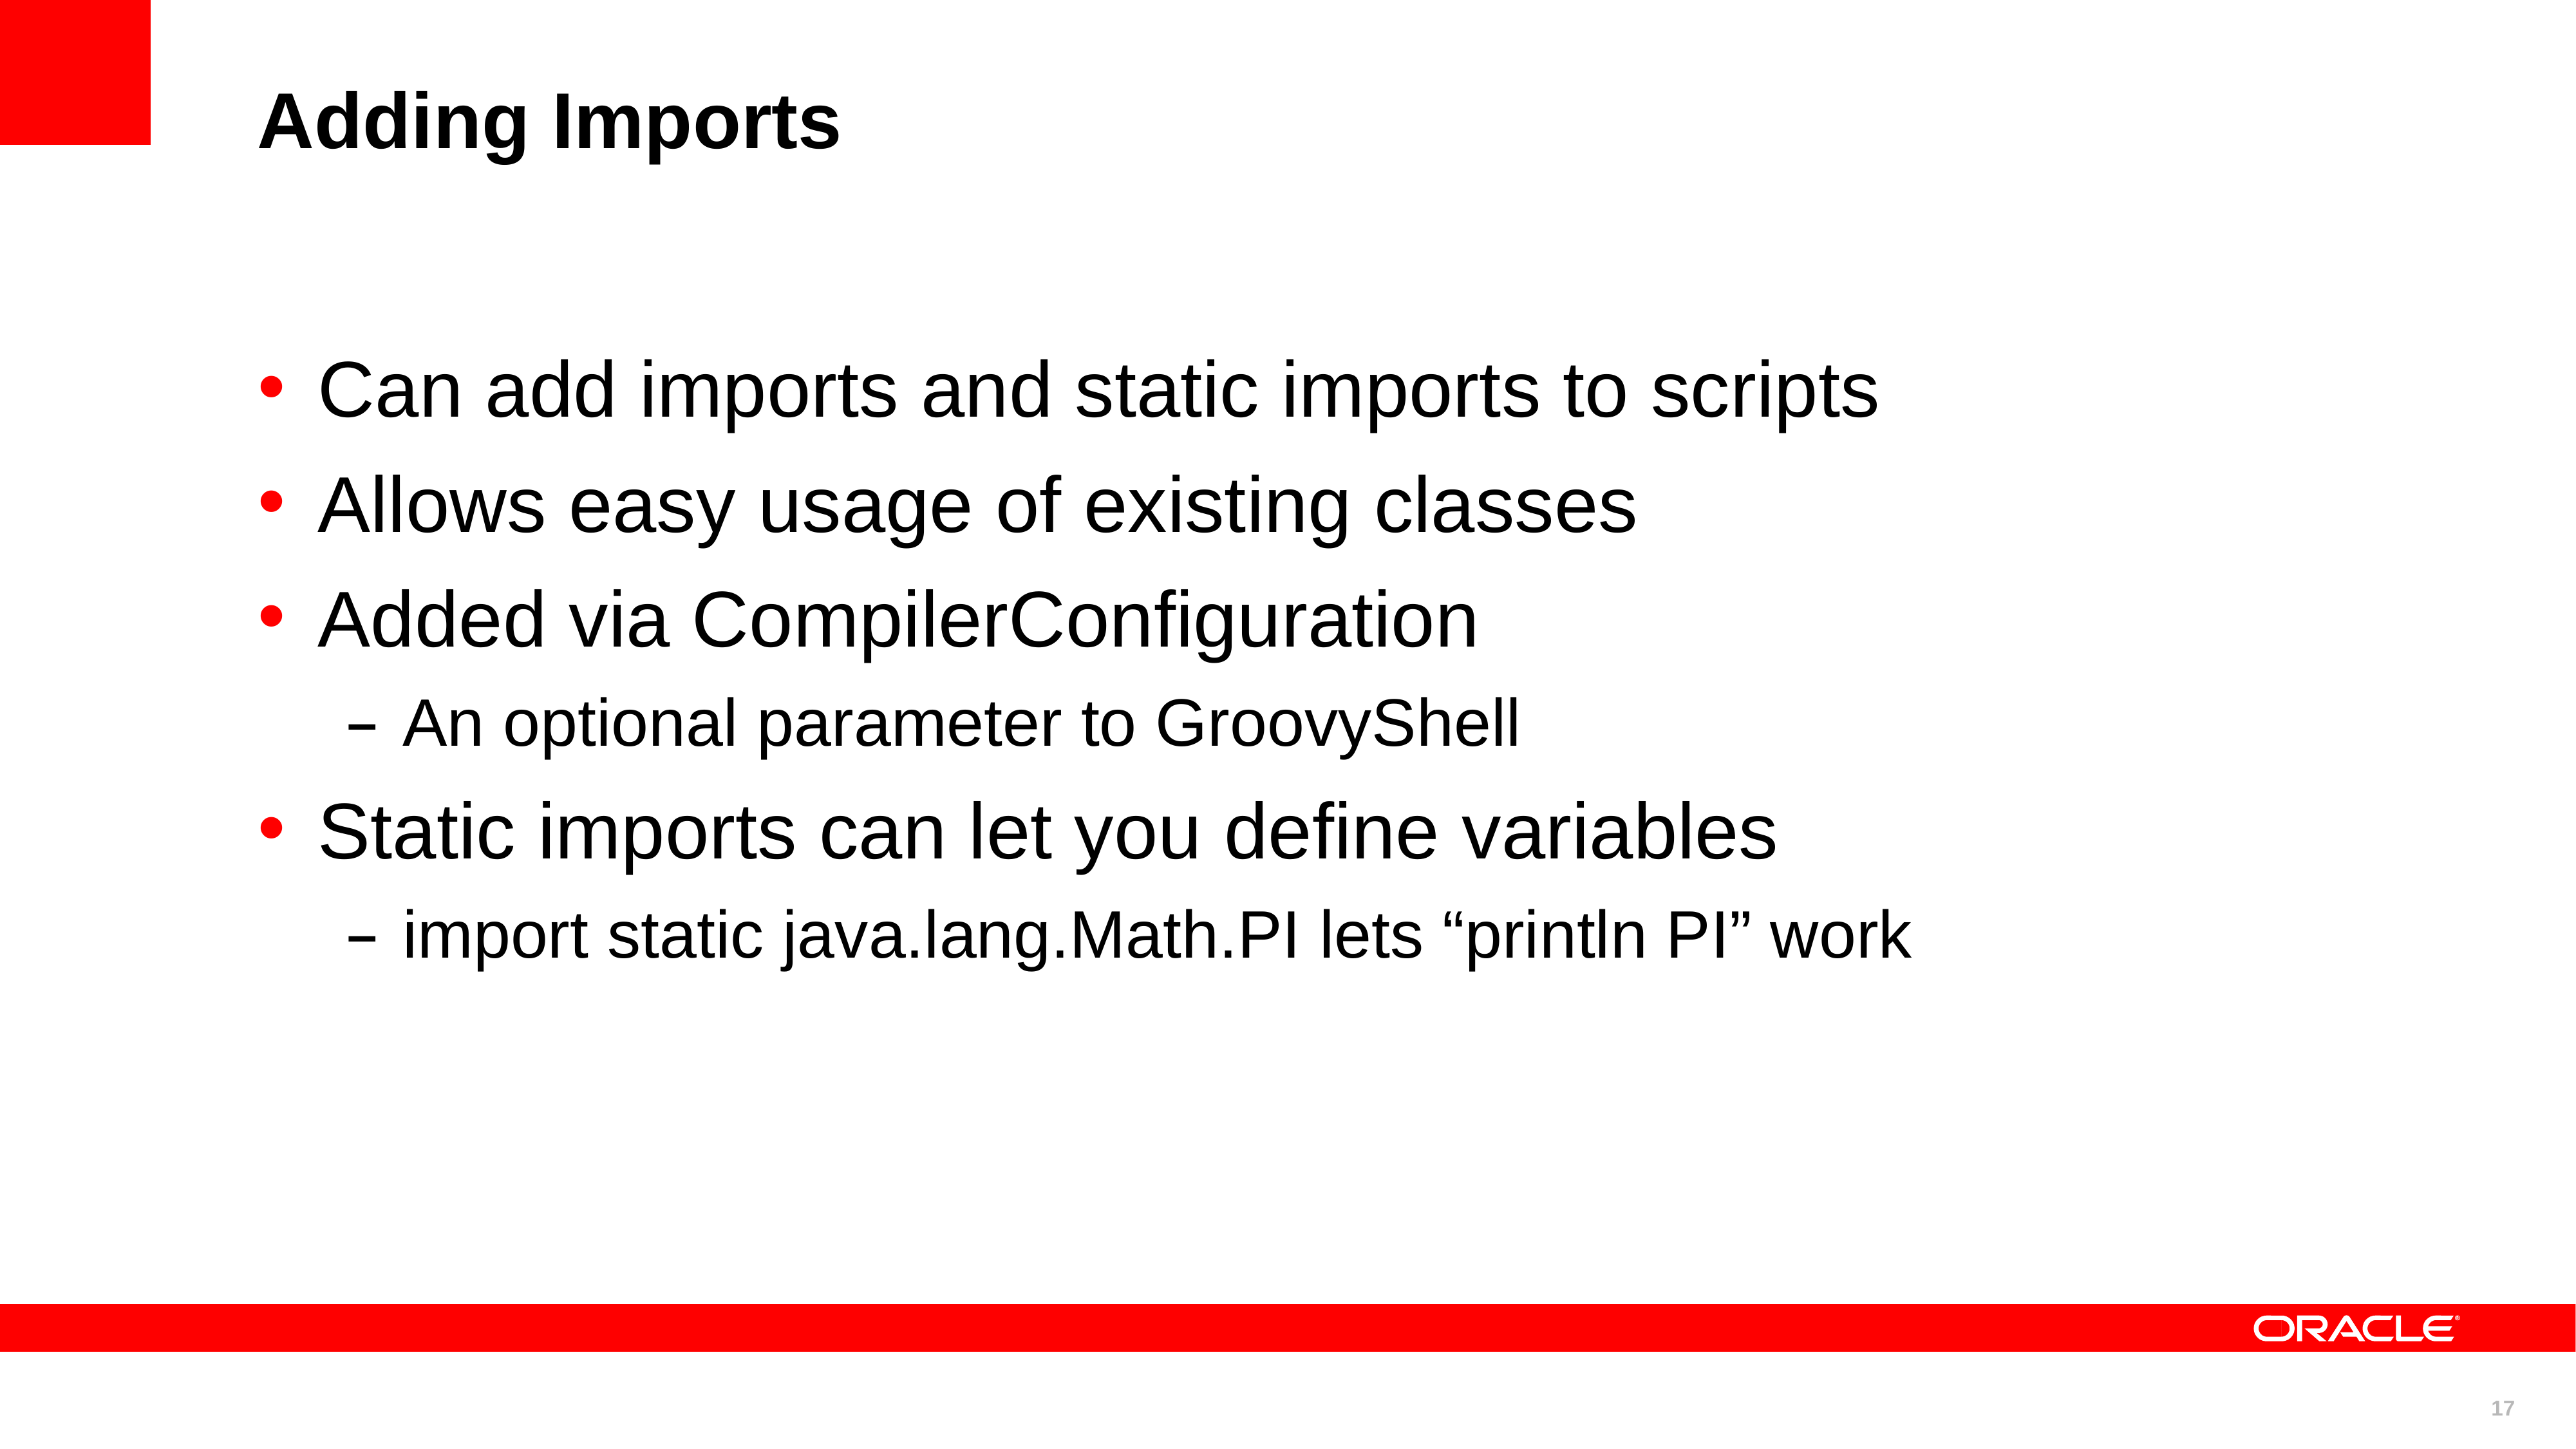

# Adding Imports
Can add imports and static imports to scripts
Allows easy usage of existing classes
Added via CompilerConfiguration
An optional parameter to GroovyShell
Static imports can let you define variables
import static java.lang.Math.PI lets “println PI” work